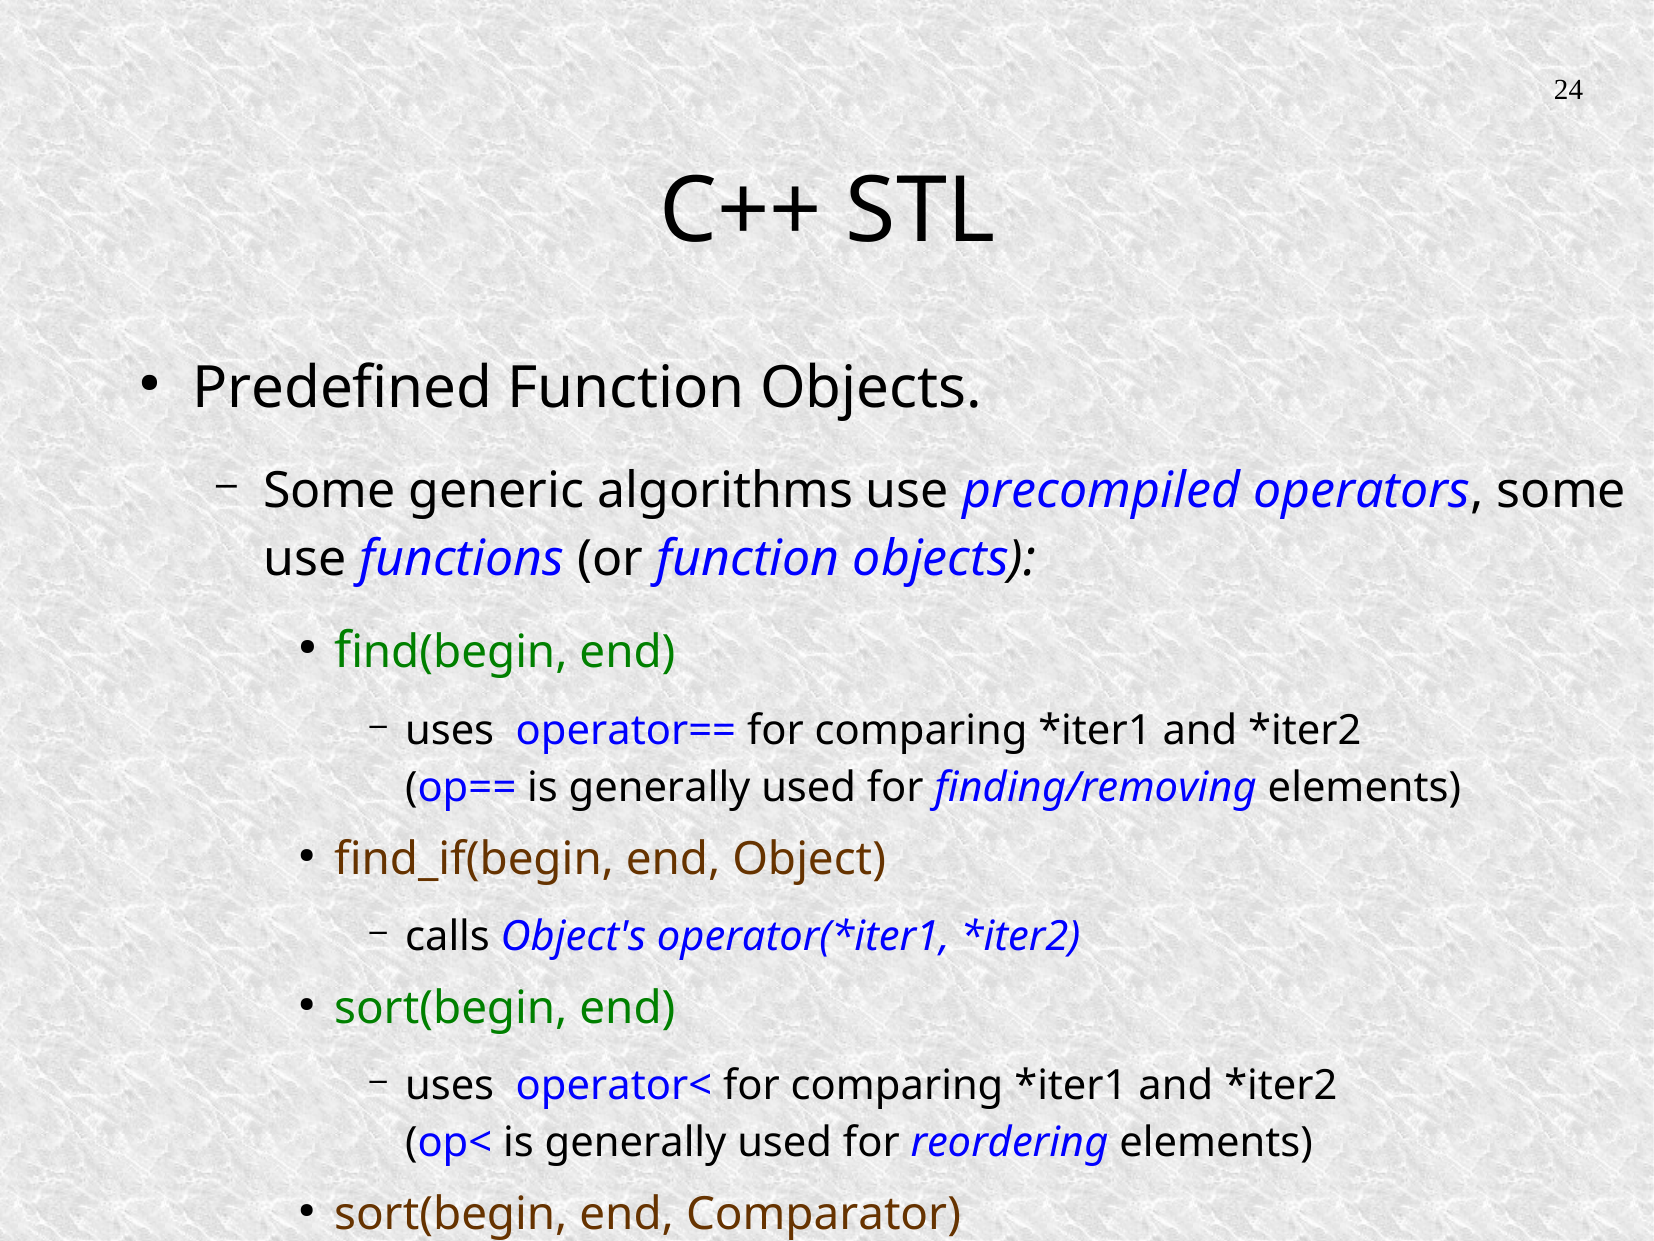

24
# C++ STL
Predefined Function Objects.
Some generic algorithms use precompiled operators, some use functions (or function objects):
find(begin, end)
uses operator== for comparing *iter1 and *iter2
(op== is generally used for finding/removing elements)
find_if(begin, end, Object)
calls Object's operator(*iter1, *iter2)
sort(begin, end)
uses operator< for comparing *iter1 and *iter2
(op< is generally used for reordering elements)
sort(begin, end, Comparator)
calls Comparator's operator(*iter1, *iter2)